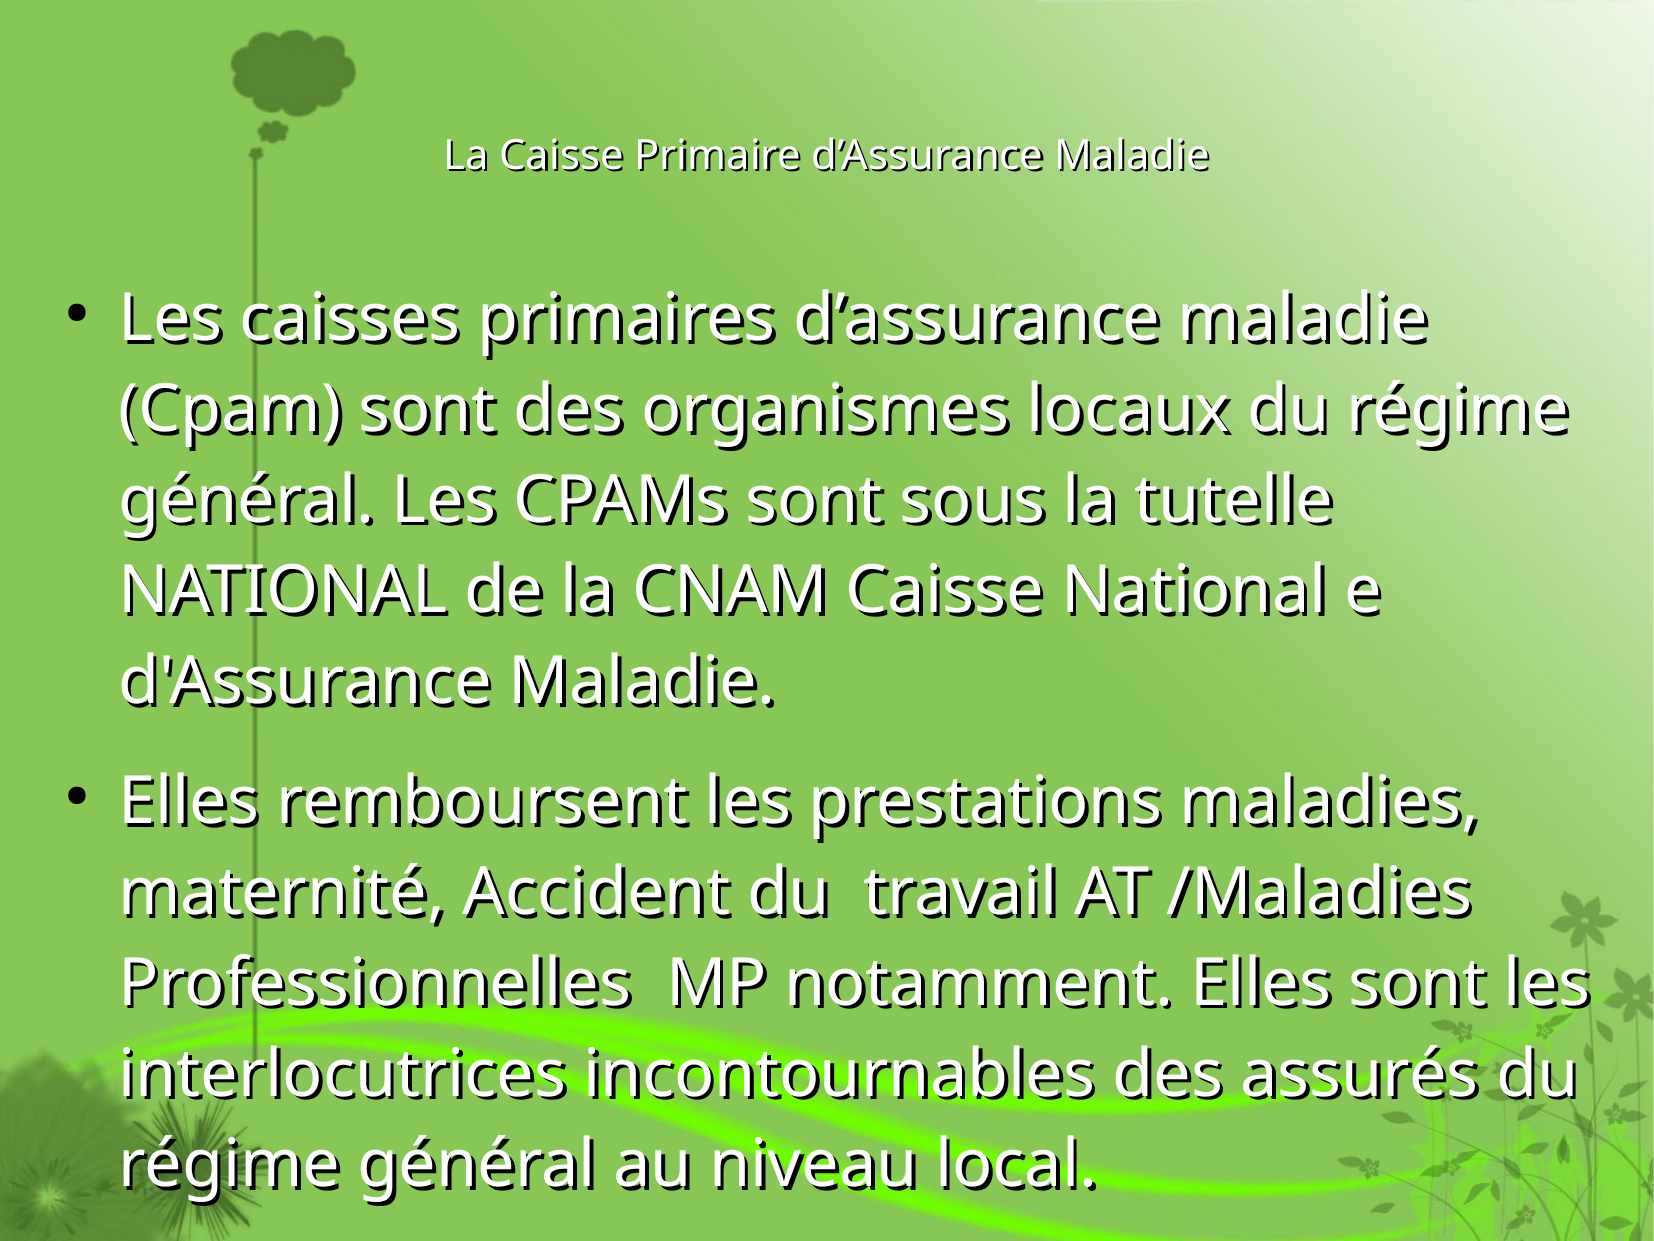

# La Caisse Primaire d’Assurance Maladie
Les caisses primaires d’assurance maladie (Cpam) sont des organismes locaux du régime général. Les CPAMs sont sous la tutelle NATIONAL de la CNAM Caisse National e d'Assurance Maladie.
Elles remboursent les prestations maladies, maternité, Accident du travail AT /Maladies Professionnelles MP notamment. Elles sont les interlocutrices incontournables des assurés du régime général au niveau local.
La CPAM de Nantes : Deux sites Saint Nazaire et Nantes Beaulien , environ 900 agents.